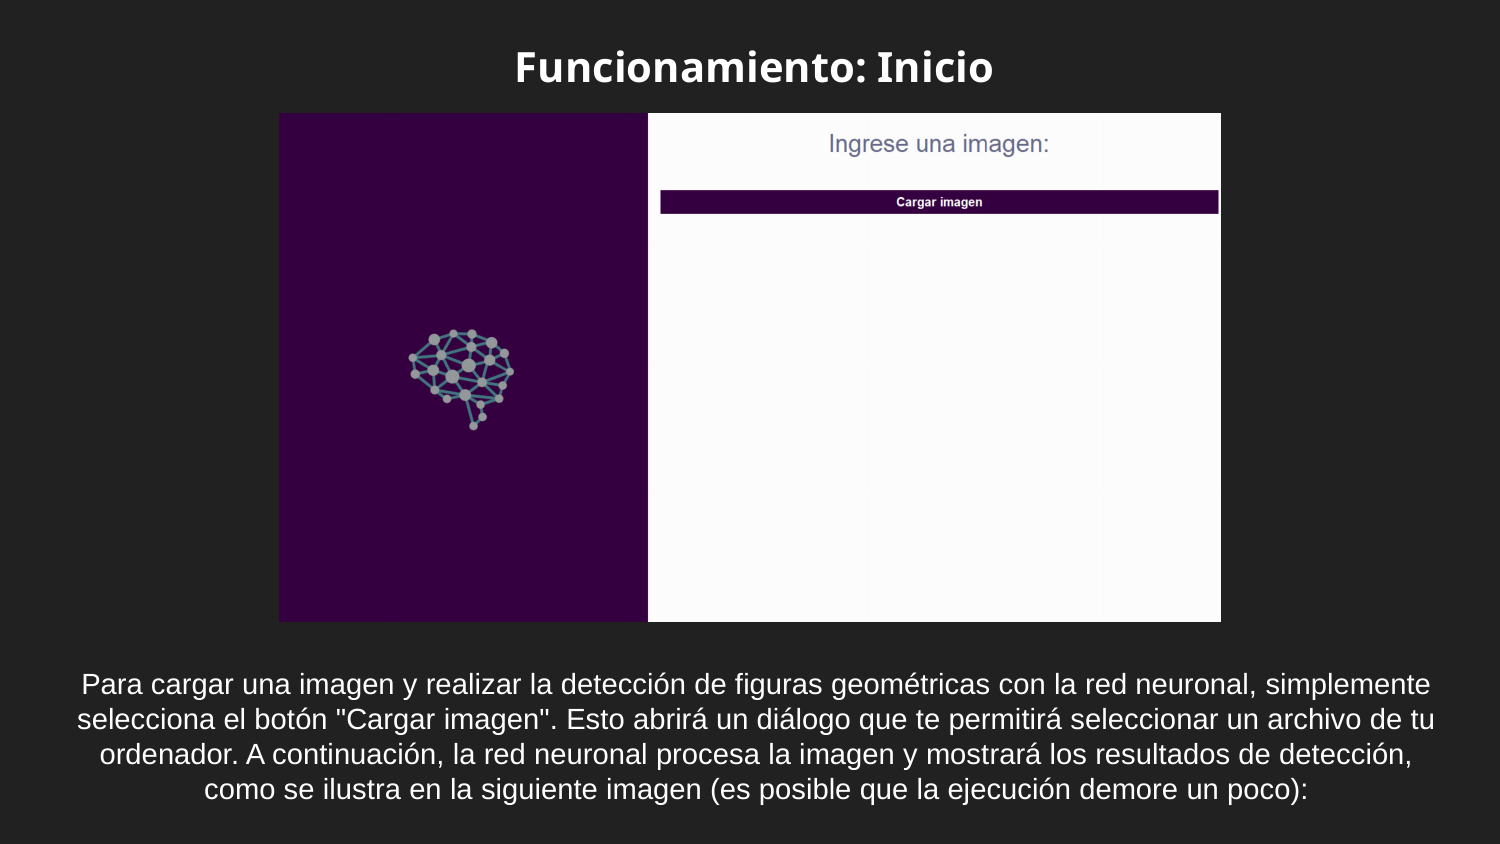

Funcionamiento: Inicio
Para cargar una imagen y realizar la detección de figuras geométricas con la red neuronal, simplemente selecciona el botón "Cargar imagen". Esto abrirá un diálogo que te permitirá seleccionar un archivo de tu ordenador. A continuación, la red neuronal procesa la imagen y mostrará los resultados de detección, como se ilustra en la siguiente imagen (es posible que la ejecución demore un poco):